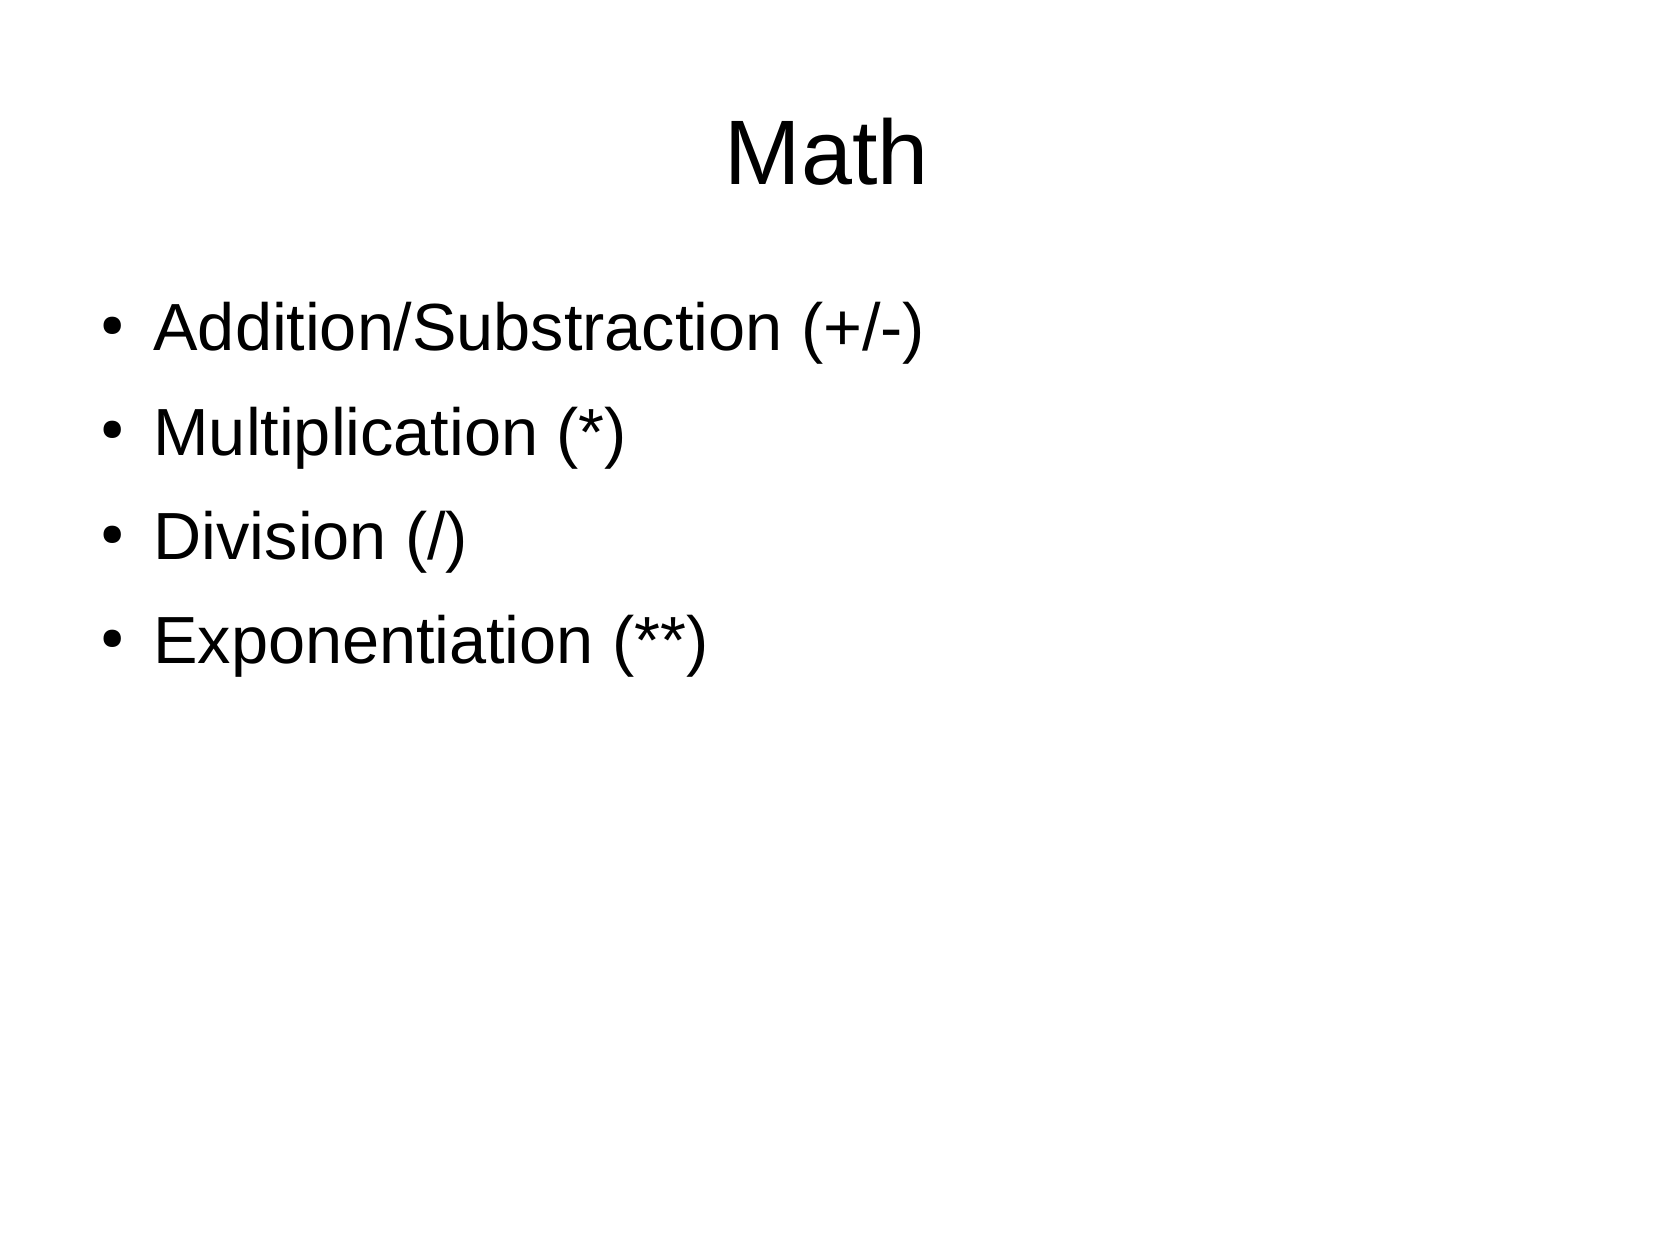

# Math
Addition/Substraction (+/-)
Multiplication (*)
Division (/)
Exponentiation (**)